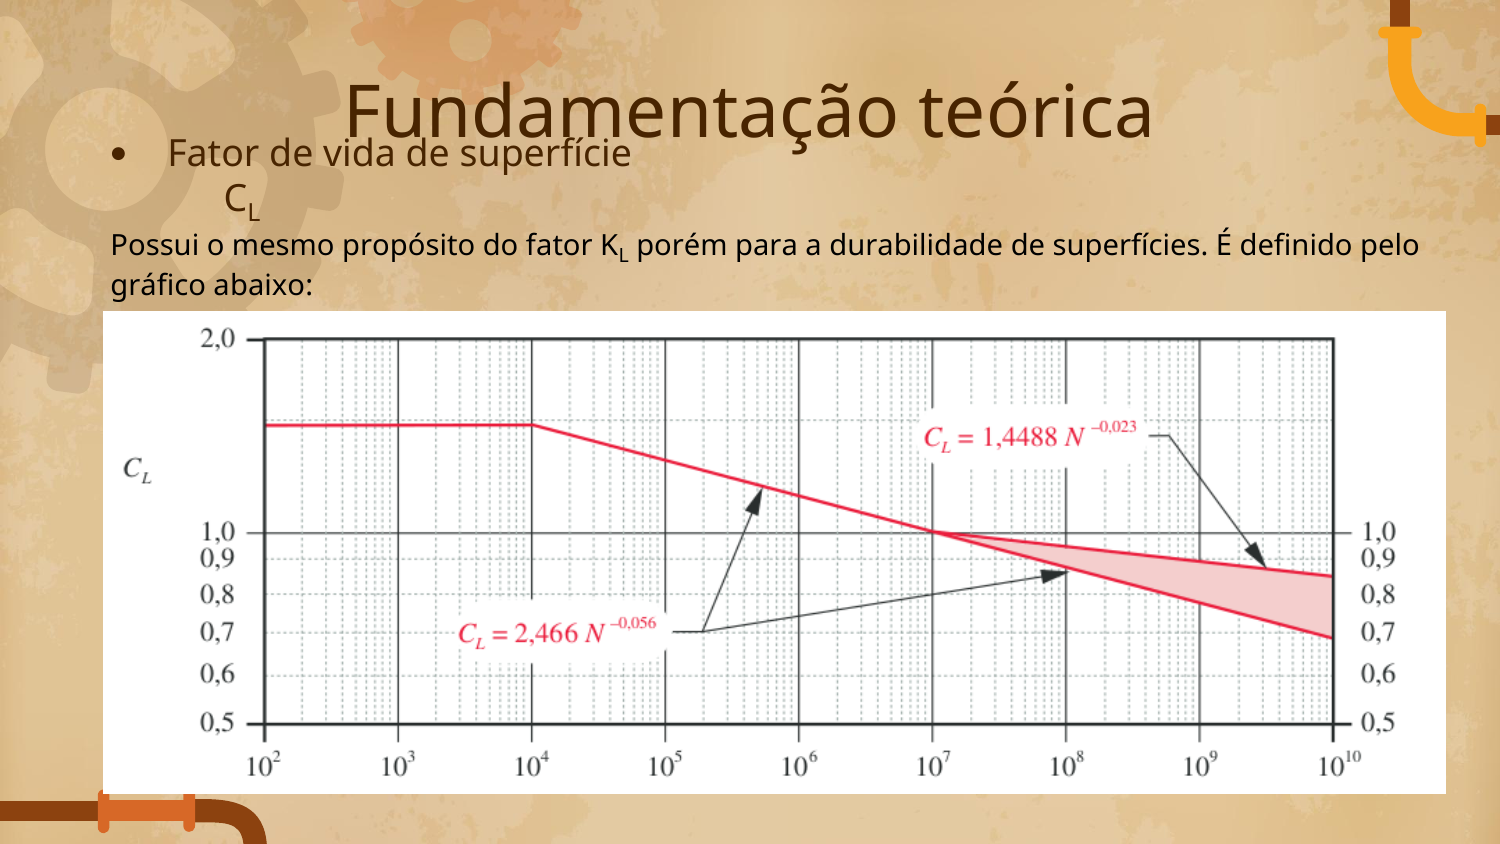

Fundamentação teórica
# Fator de vida de superfície CL
Possui o mesmo propósito do fator KL porém para a durabilidade de superfícies. É definido pelo gráfico abaixo: